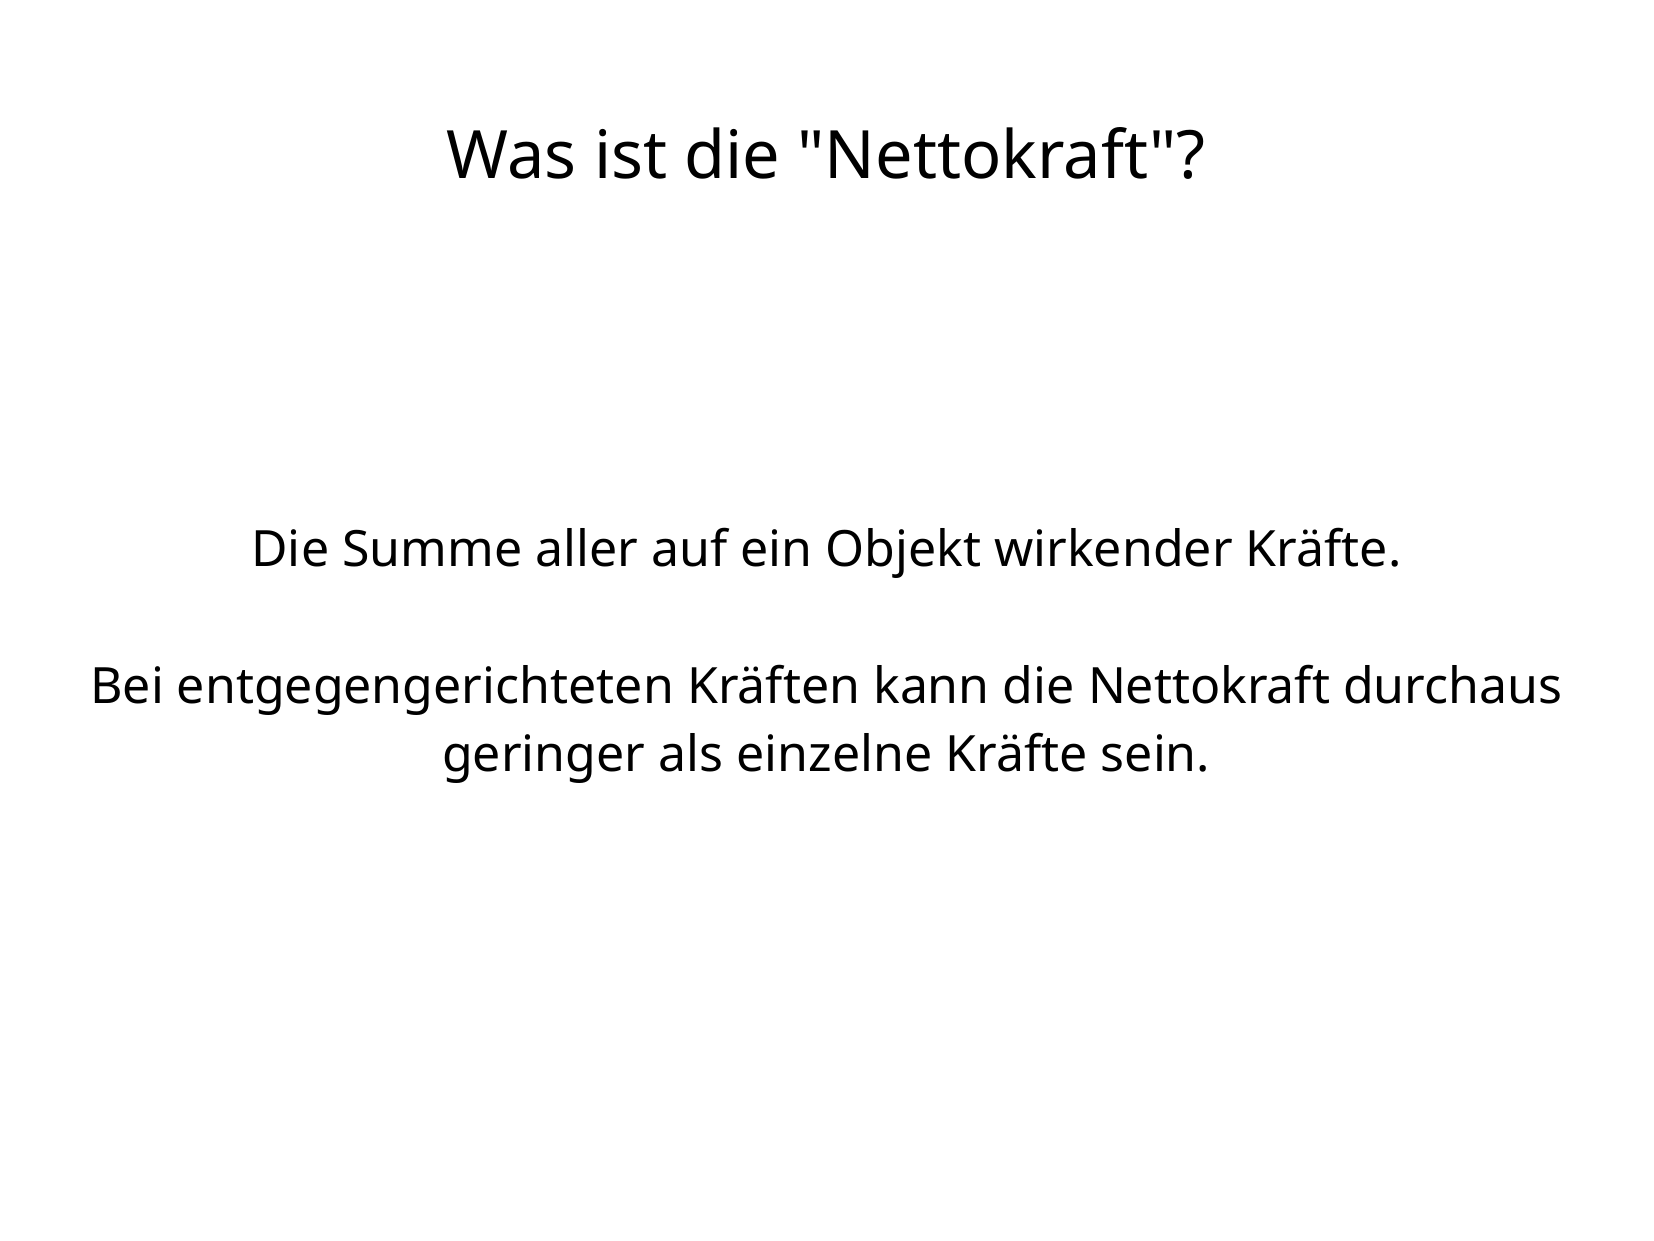

# Was ist die "Nettokraft"?
Die Summe aller auf ein Objekt wirkender Kräfte.
Bei entgegengerichteten Kräften kann die Nettokraft durchaus geringer als einzelne Kräfte sein.